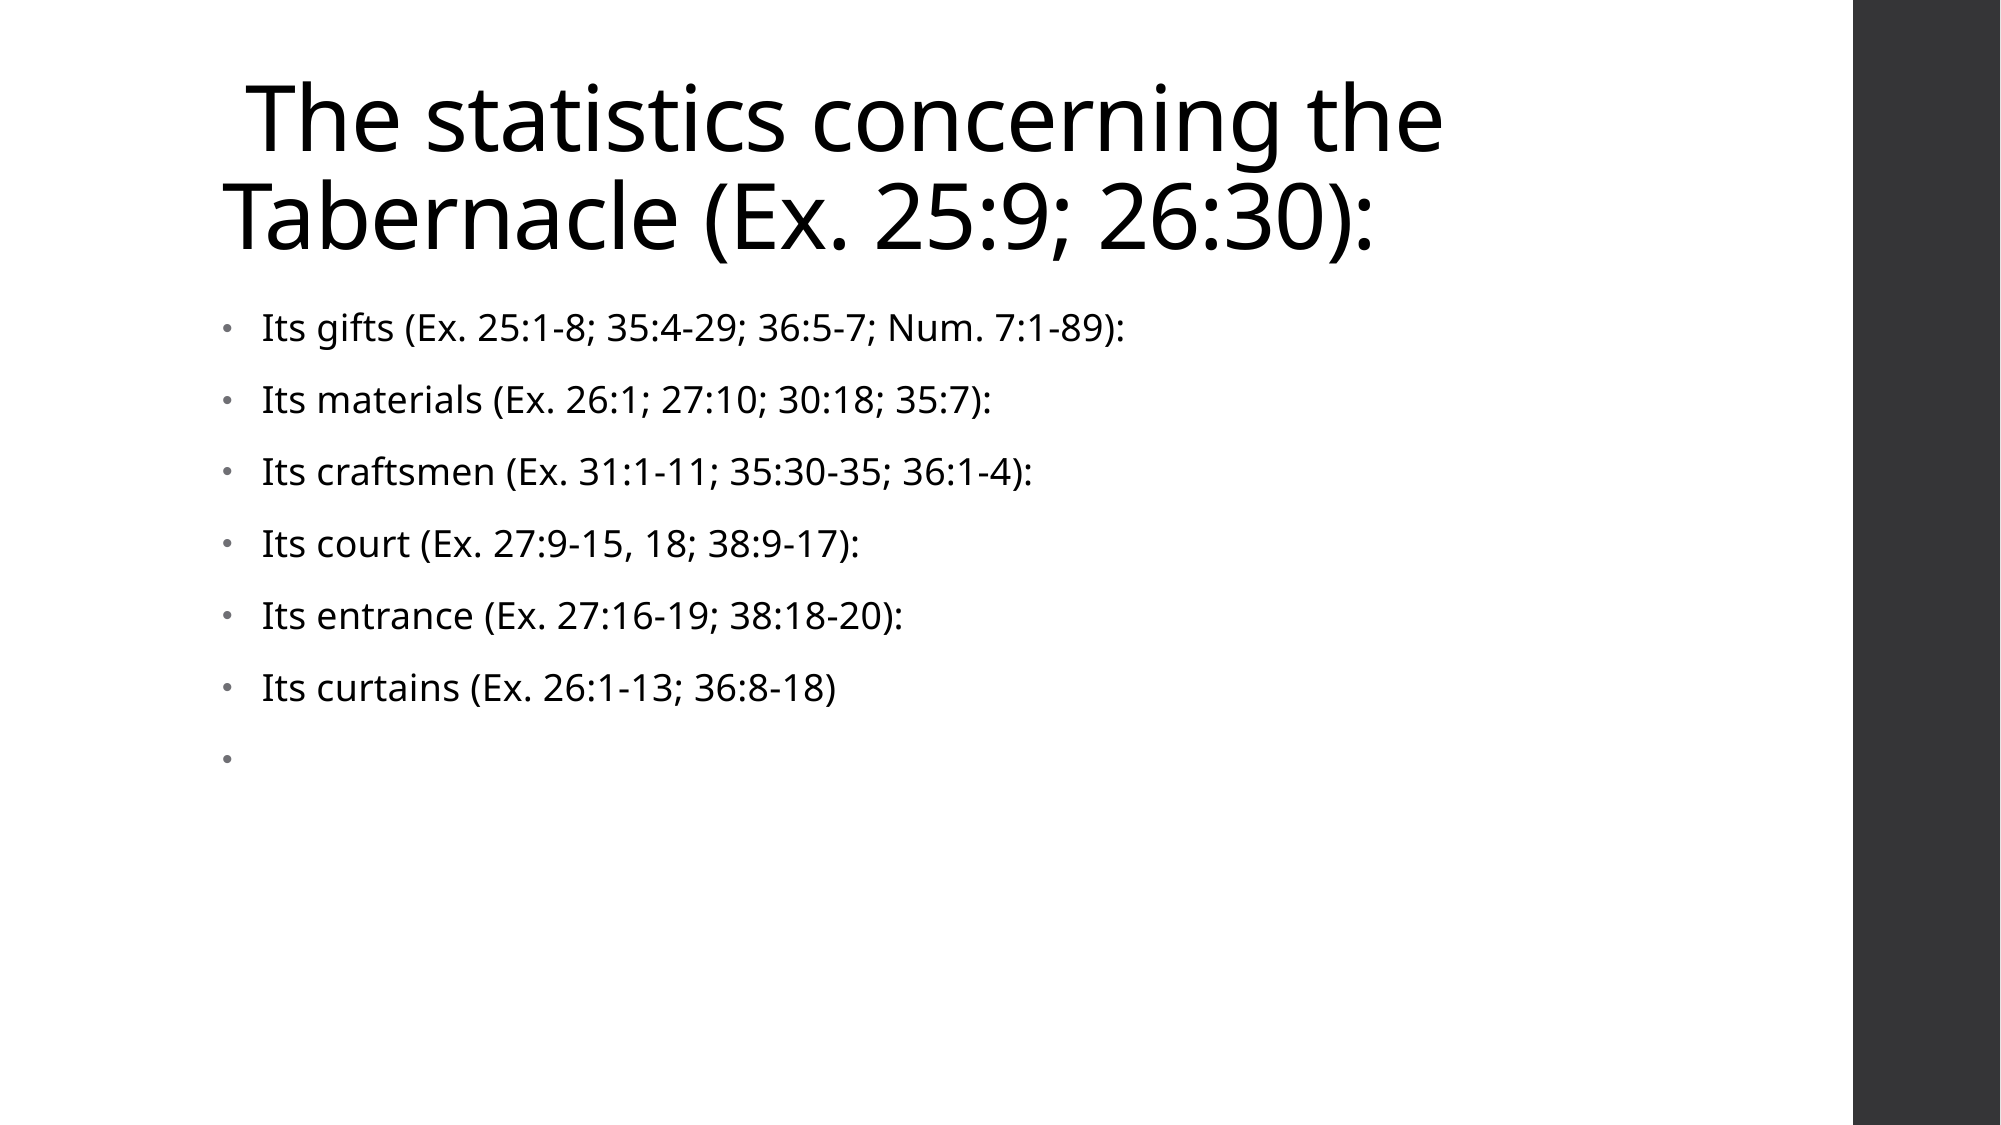

# The statistics concerning the Tabernacle (Ex. 25:9; 26:30):
 Its gifts (Ex. 25:1-8; 35:4-29; 36:5-7; Num. 7:1-89):
 Its materials (Ex. 26:1; 27:10; 30:18; 35:7):
 Its craftsmen (Ex. 31:1-11; 35:30-35; 36:1-4):
 Its court (Ex. 27:9-15, 18; 38:9-17):
 Its entrance (Ex. 27:16-19; 38:18-20):
 Its curtains (Ex. 26:1-13; 36:8-18)